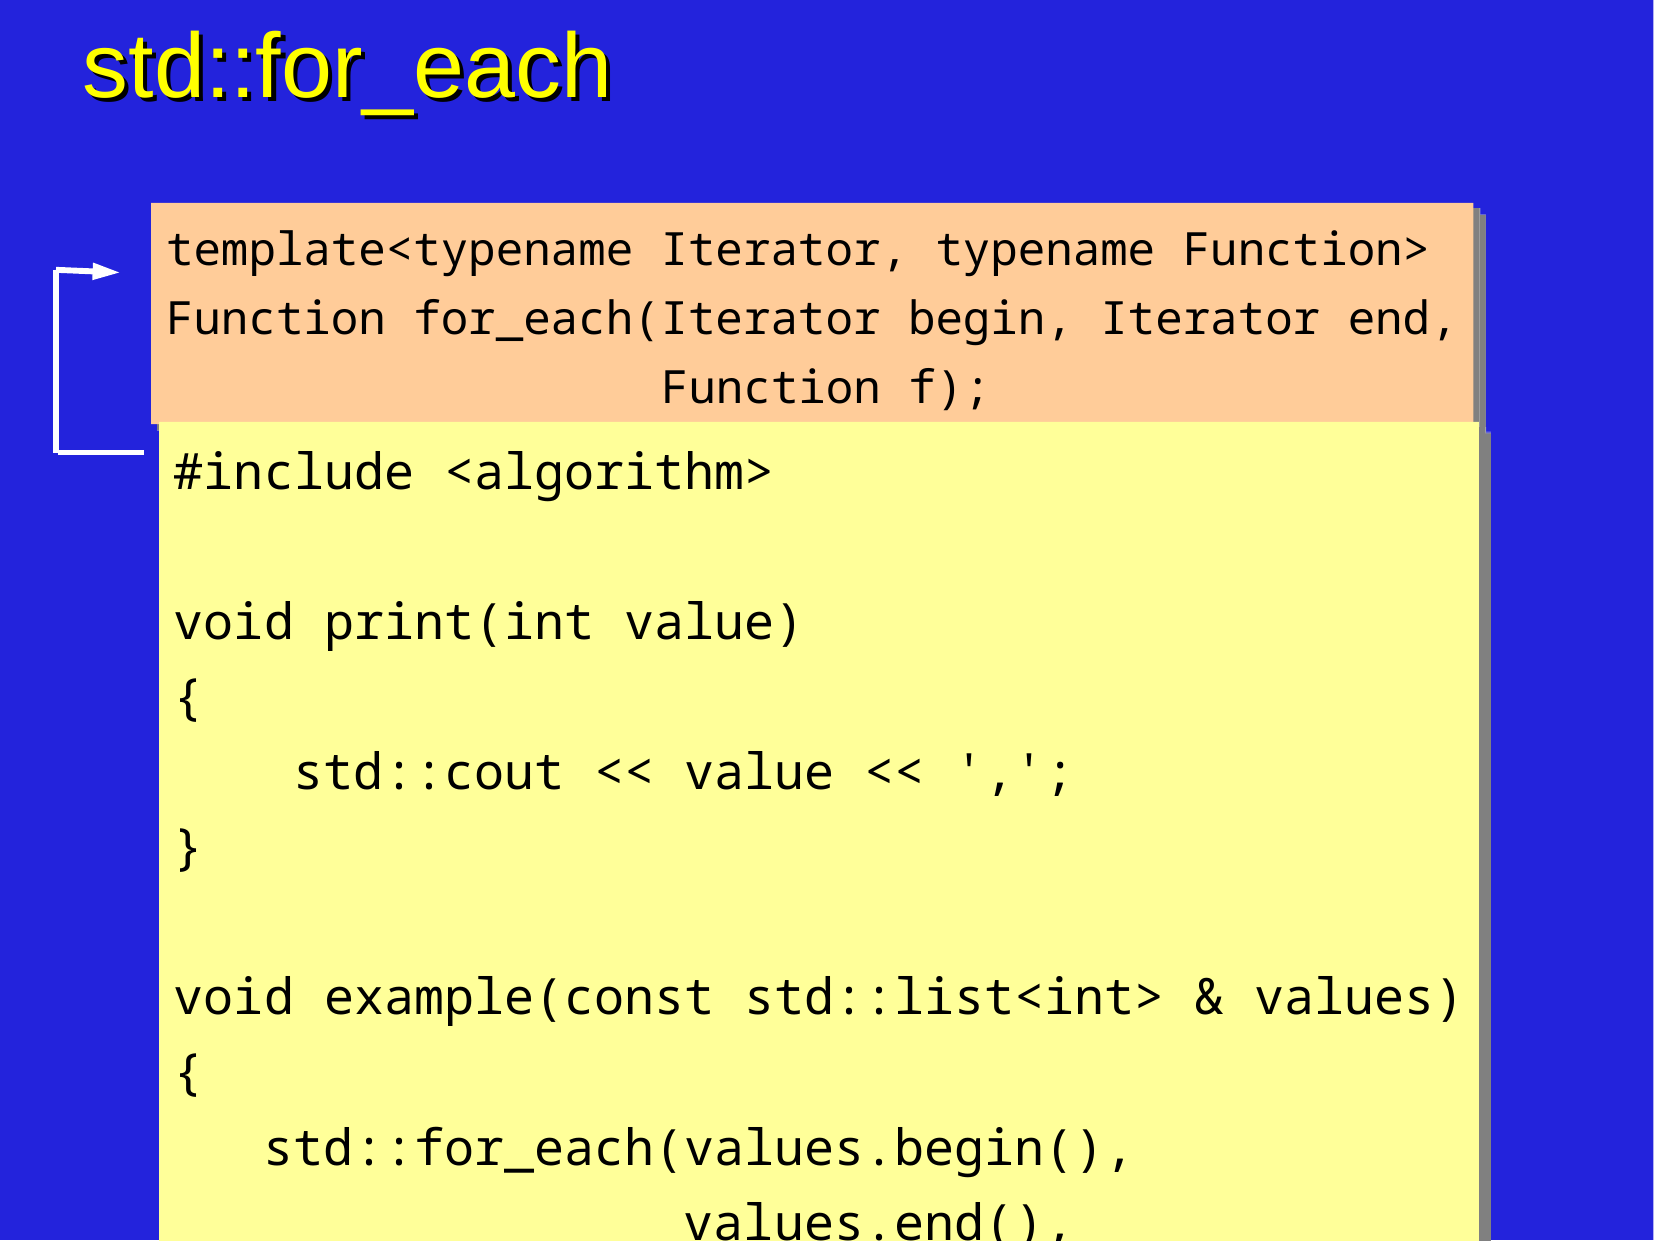

# std::for_each
template<typename Iterator, typename Function>
Function for_each(Iterator begin, Iterator end,
 Function f);
#include <algorithm>
void print(int value)
{
 std::cout << value << ',';
}
void example(const std::list<int> & values)
{
 std::for_each(values.begin(),
 values.end(),
 print);
}